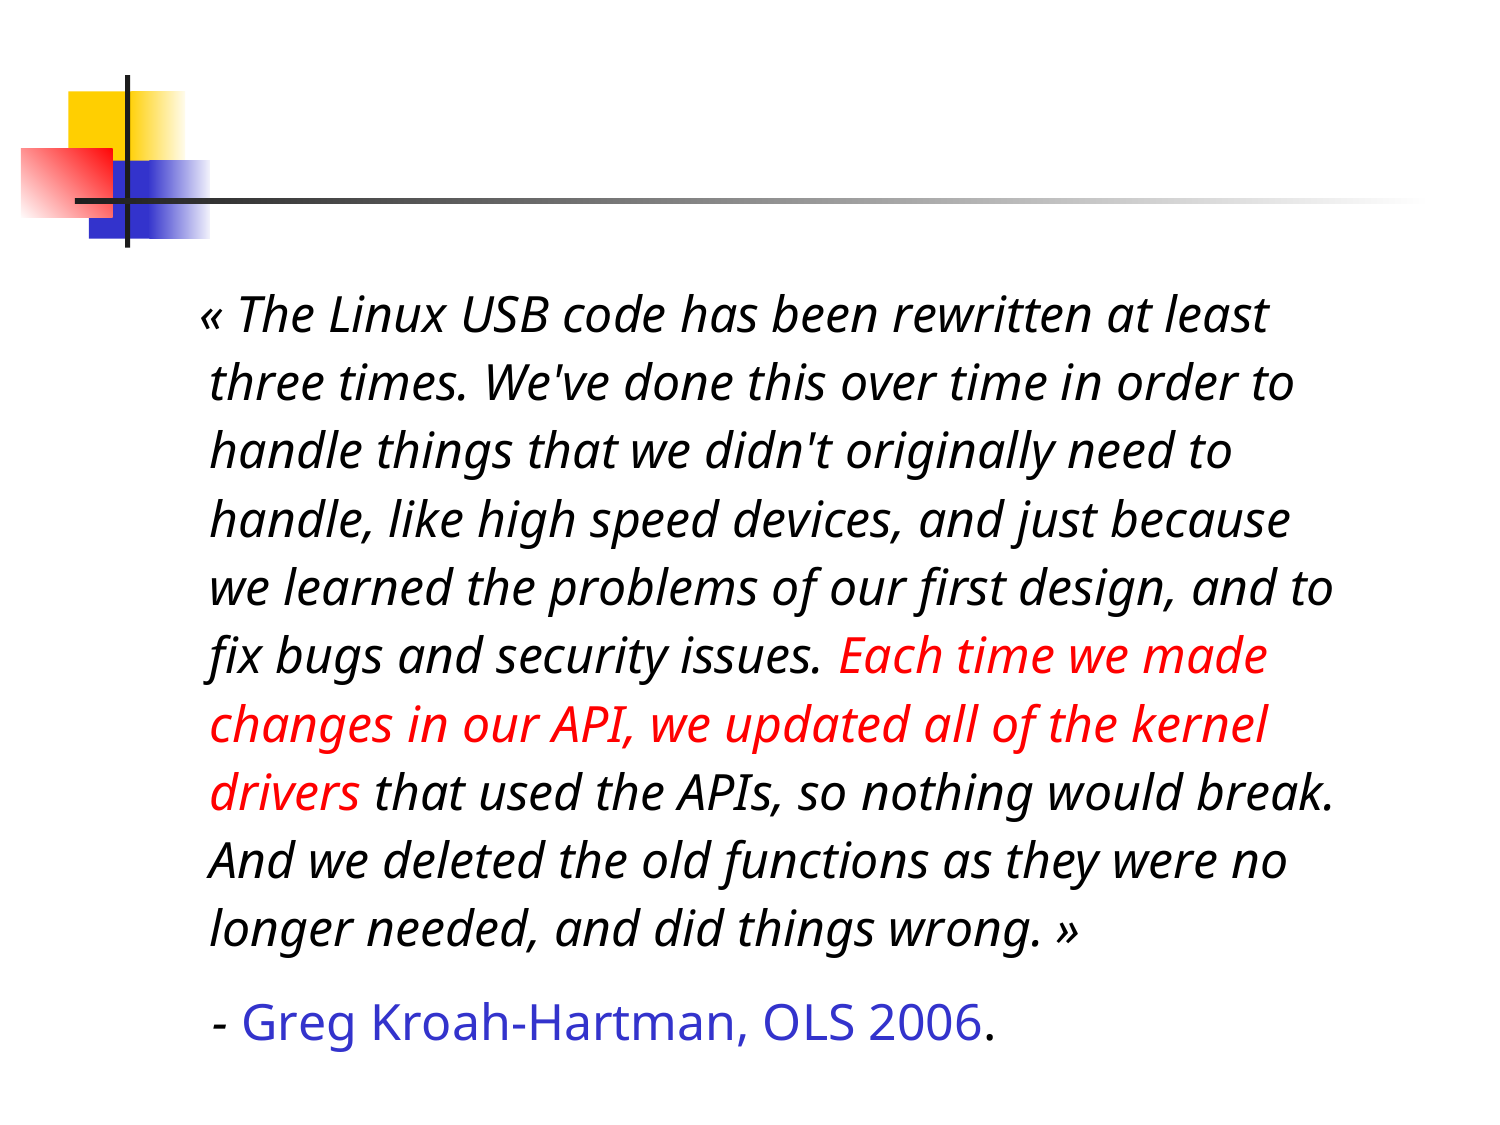

« The Linux USB code has been rewritten at least three times. We've done this over time in order to handle things that we didn't originally need to handle, like high speed devices, and just because we learned the problems of our first design, and to fix bugs and security issues. Each time we made changes in our API, we updated all of the kernel drivers that used the APIs, so nothing would break. And we deleted the old functions as they were no longer needed, and did things wrong. »
 - Greg Kroah-Hartman, OLS 2006.